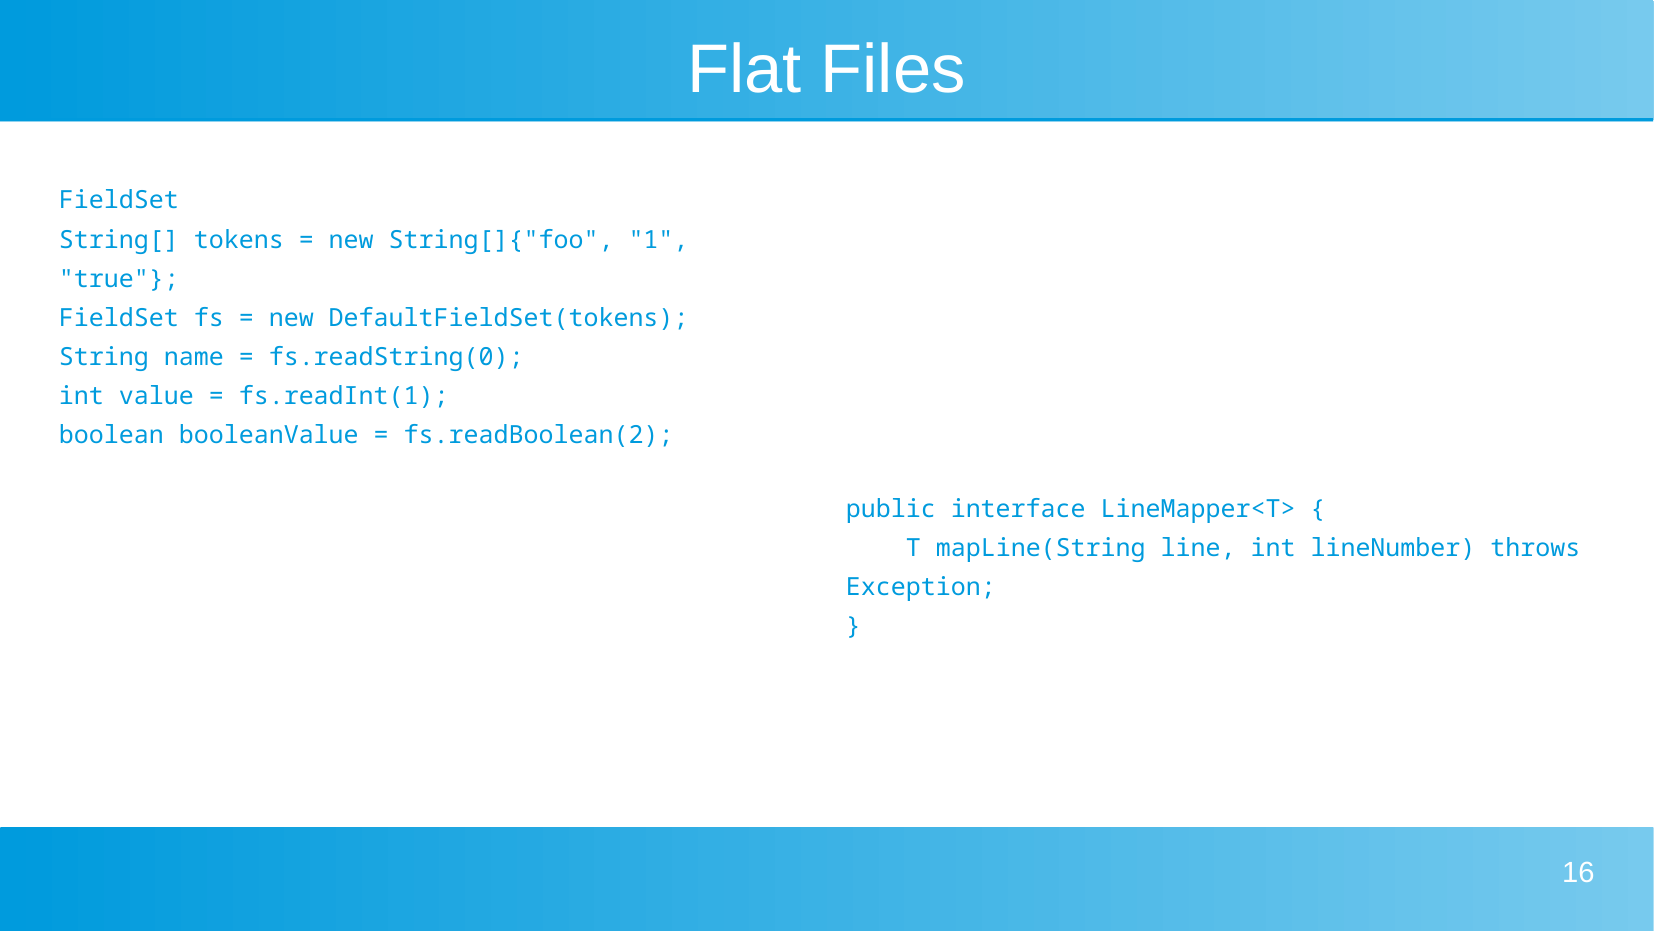

# Flat Files
FieldSet
String[] tokens = new String[]{"foo", "1", "true"};
FieldSet fs = new DefaultFieldSet(tokens);
String name = fs.readString(0);
int value = fs.readInt(1);
boolean booleanValue = fs.readBoolean(2);
public interface LineMapper<T> {
 T mapLine(String line, int lineNumber) throws Exception;
}
16